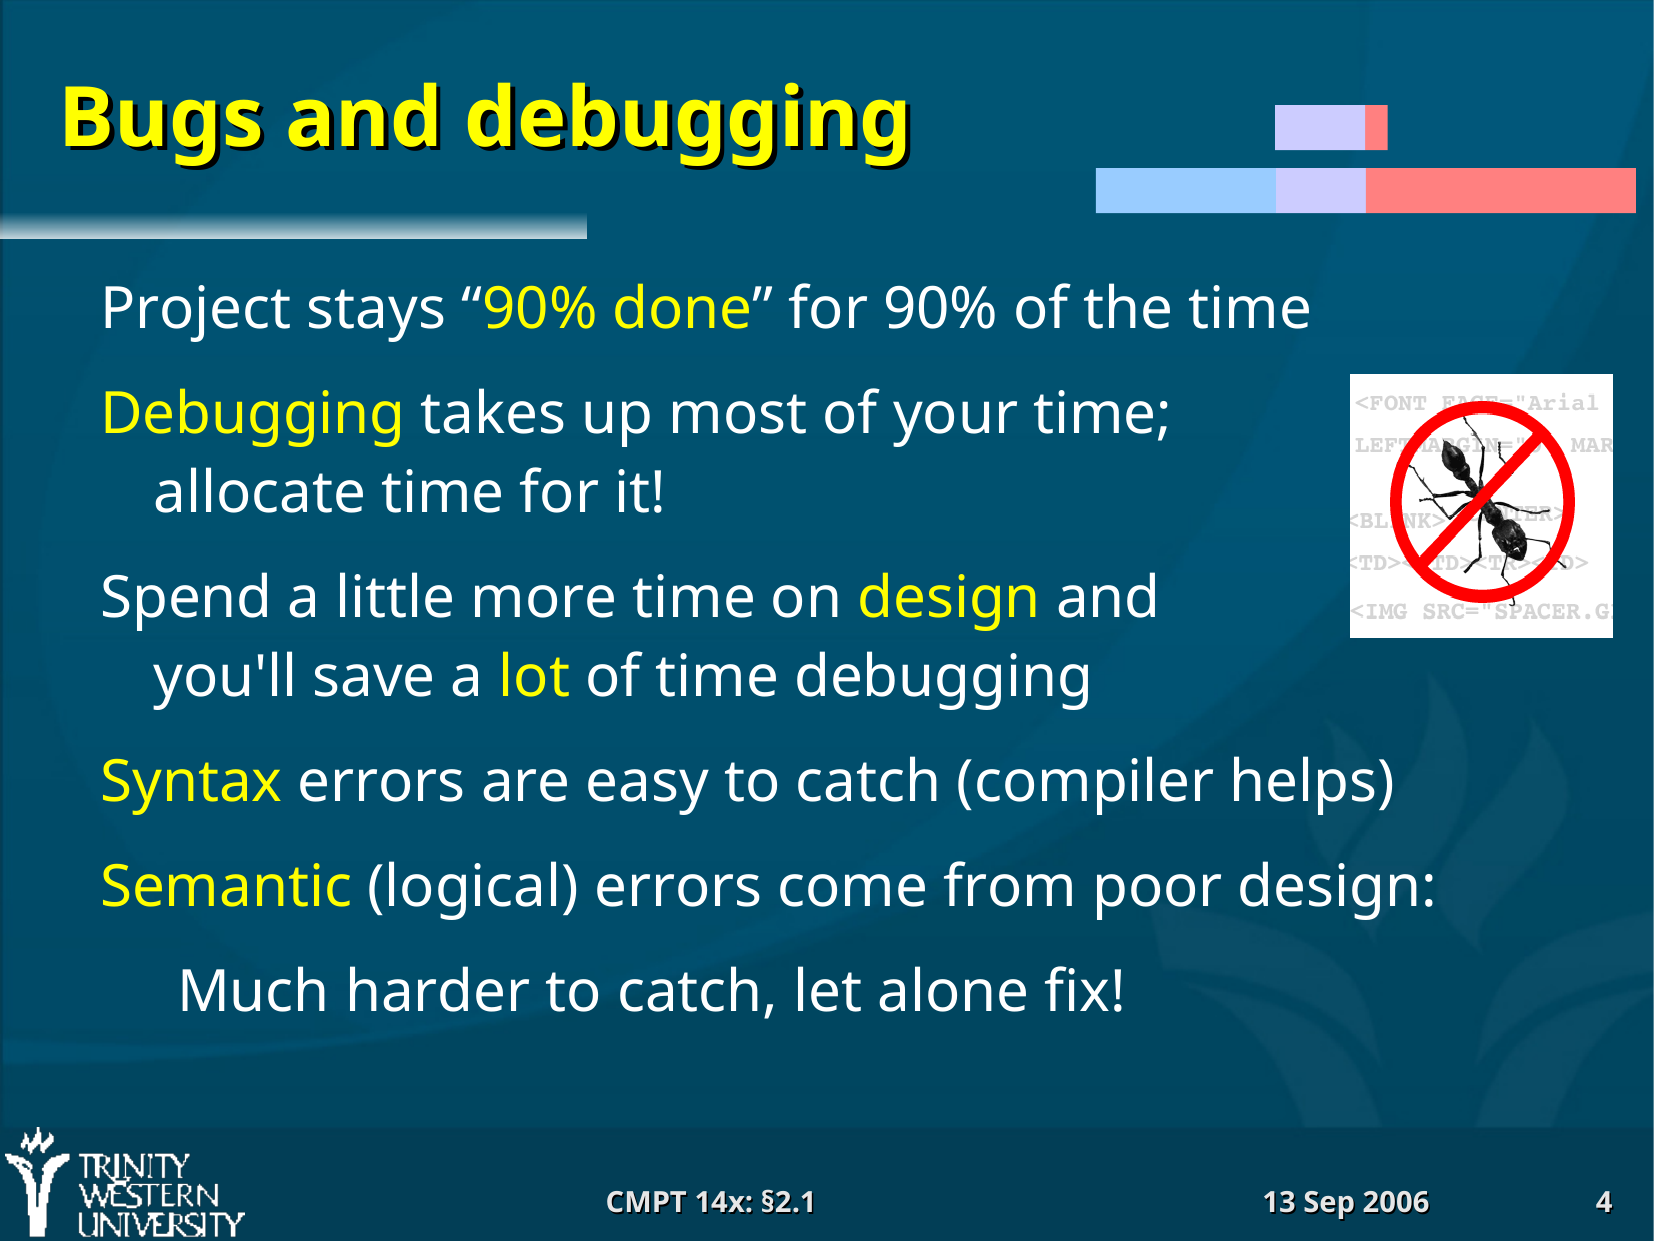

# Bugs and debugging
Project stays “90% done” for 90% of the time
Debugging takes up most of your time;
allocate time for it!
Spend a little more time on design and
you'll save a lot of time debugging
Syntax errors are easy to catch (compiler helps)
Semantic (logical) errors come from poor design:
Much harder to catch, let alone fix!
CMPT 14x: §2.1
13 Sep 2006
4